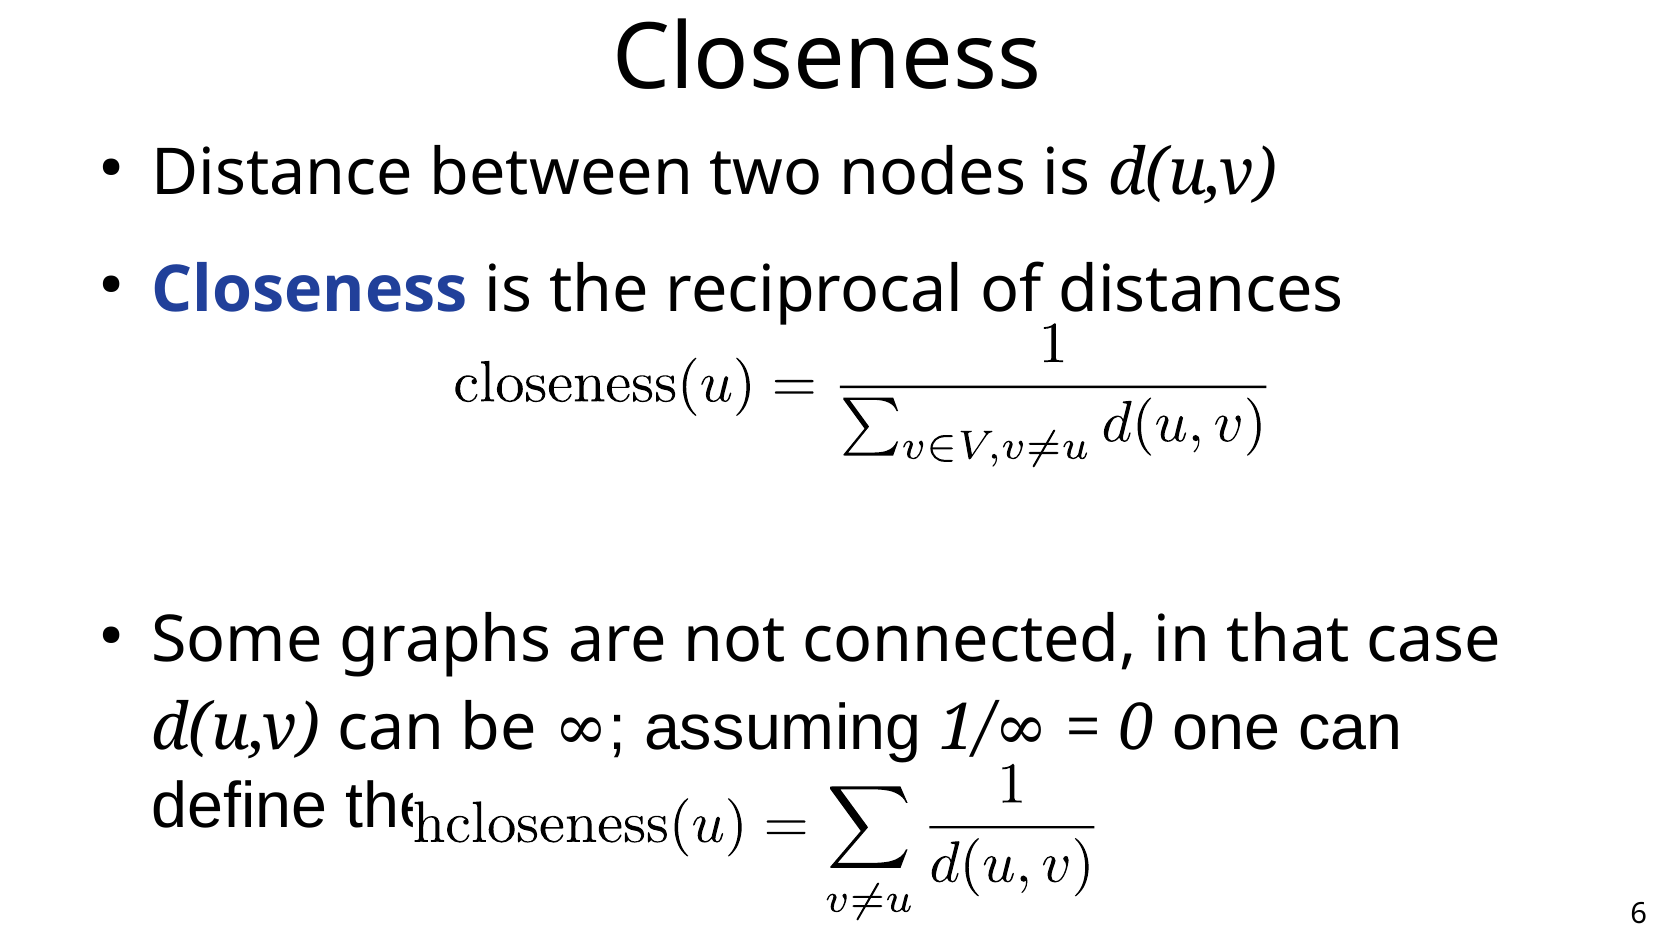

# Closeness
Distance between two nodes is d(u,v)
Closeness is the reciprocal of distances
Some graphs are not connected, in that case d(u,v) can be ∞; assuming 1/∞ = 0 one can define the harmonic closeness:
6